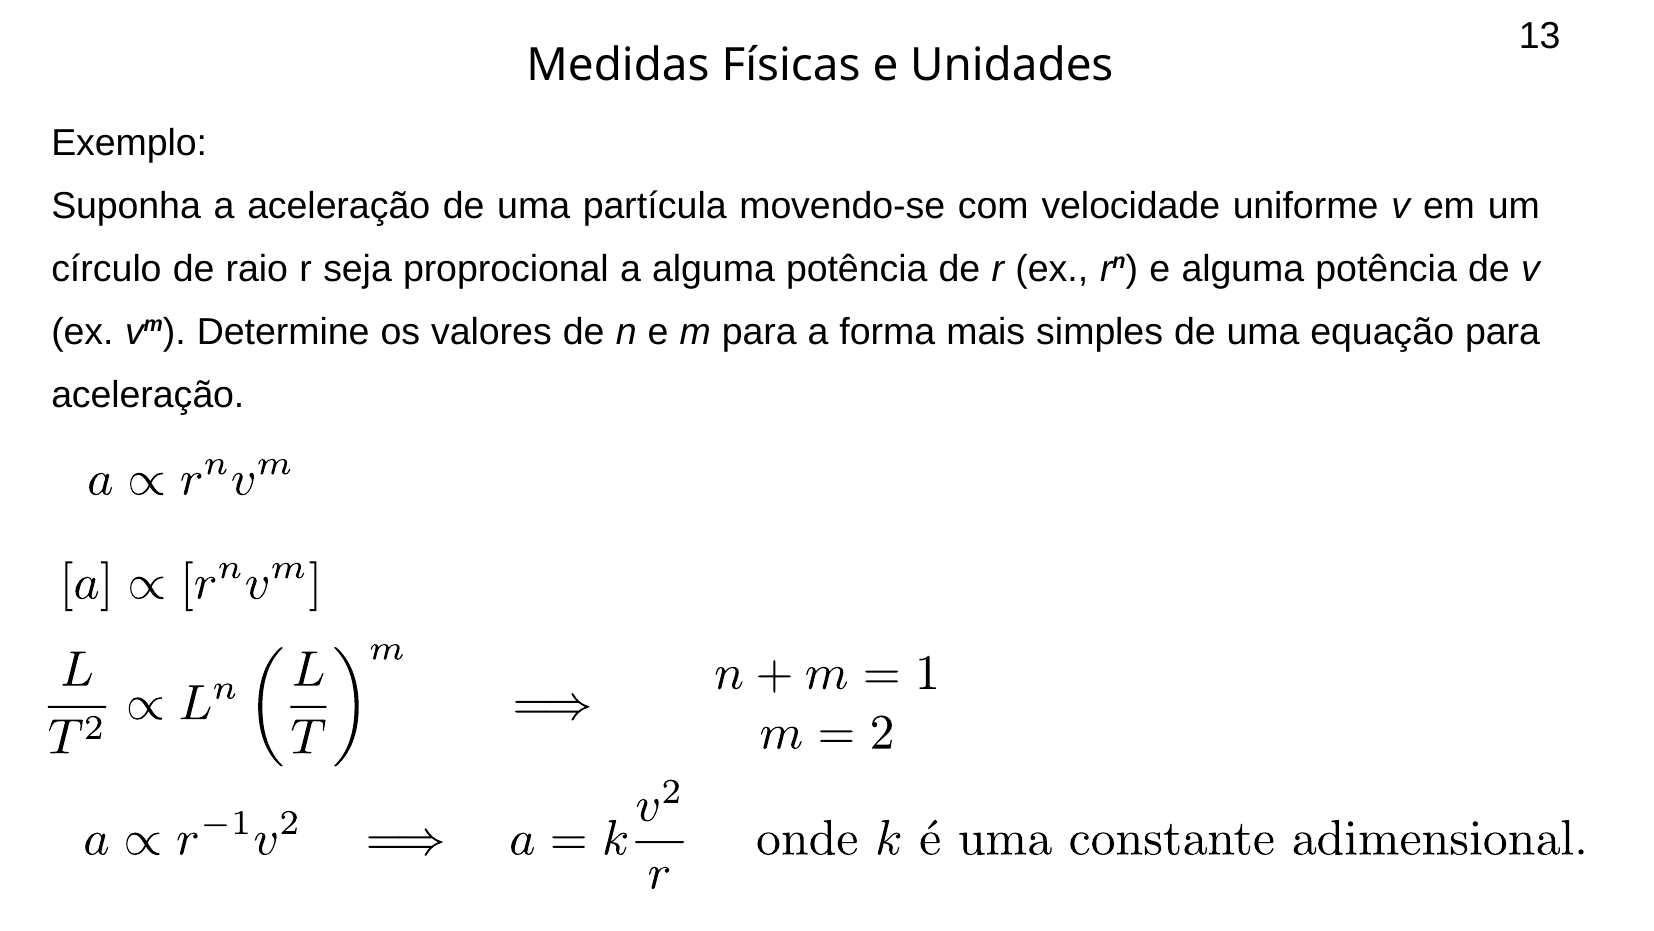

Medidas Físicas e Unidades
Exemplo:
Suponha a aceleração de uma partícula movendo-se com velocidade uniforme v em um círculo de raio r seja proprocional a alguma potência de r (ex., rn) e alguma potência de v (ex. vm). Determine os valores de n e m para a forma mais simples de uma equação para aceleração.